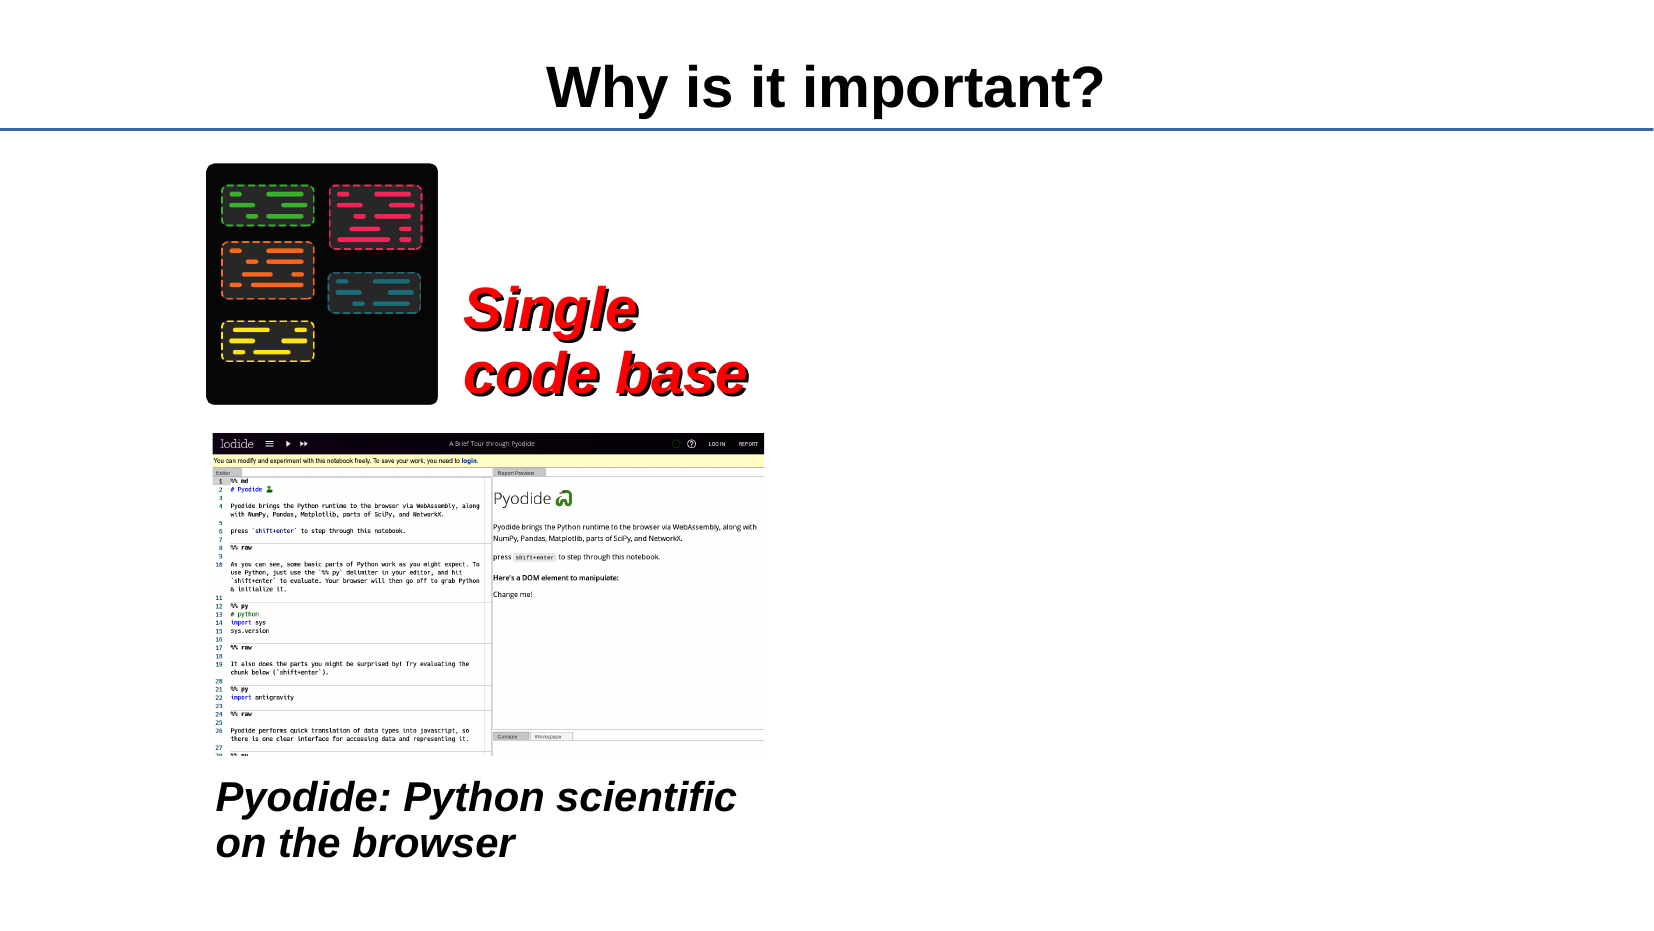

Why is it important?
Single code base
Pyodide: Python scientific on the browser